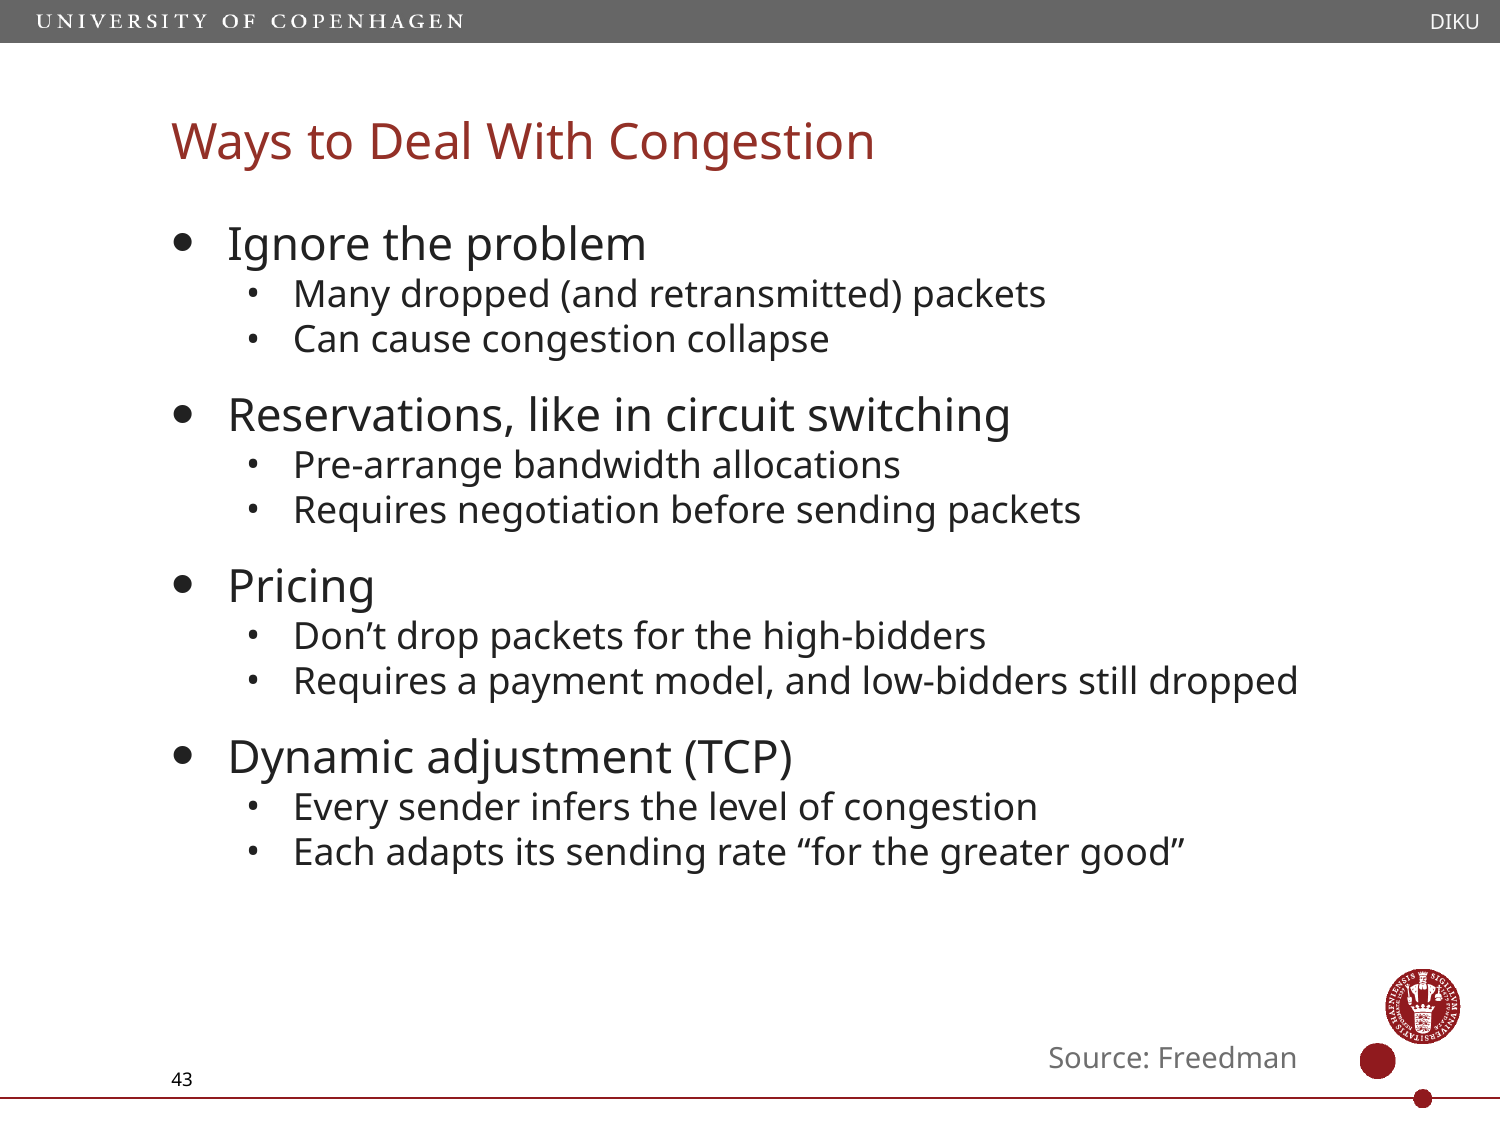

DIKU
# Ways to Deal With Congestion
Ignore the problem
Many dropped (and retransmitted) packets
Can cause congestion collapse
Reservations, like in circuit switching
Pre-arrange bandwidth allocations
Requires negotiation before sending packets
Pricing
Don’t drop packets for the high-bidders
Requires a payment model, and low-bidders still dropped
Dynamic adjustment (TCP)
Every sender infers the level of congestion
Each adapts its sending rate “for the greater good”
Source: Freedman